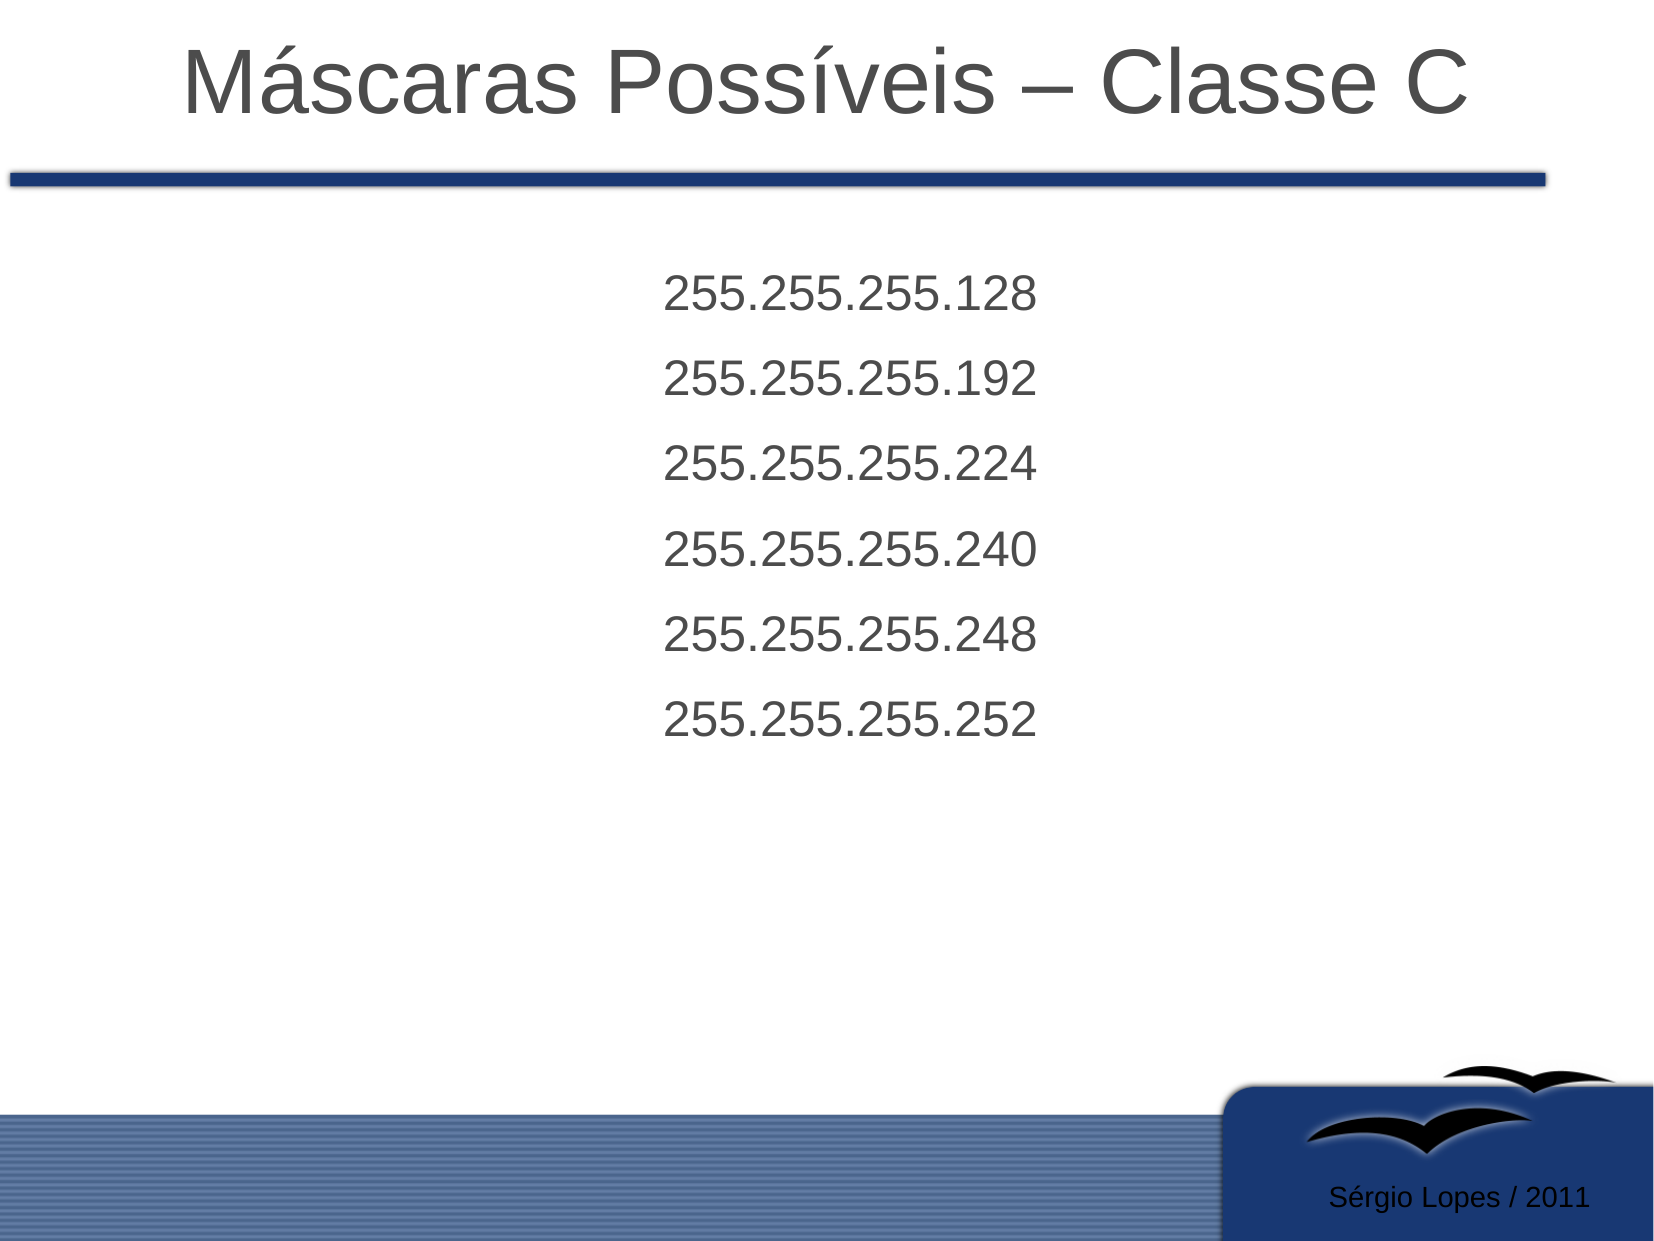

# Máscaras Possíveis – Classe C
255.255.255.128
255.255.255.192
255.255.255.224
255.255.255.240
255.255.255.248
255.255.255.252
Sérgio Lopes / 2011